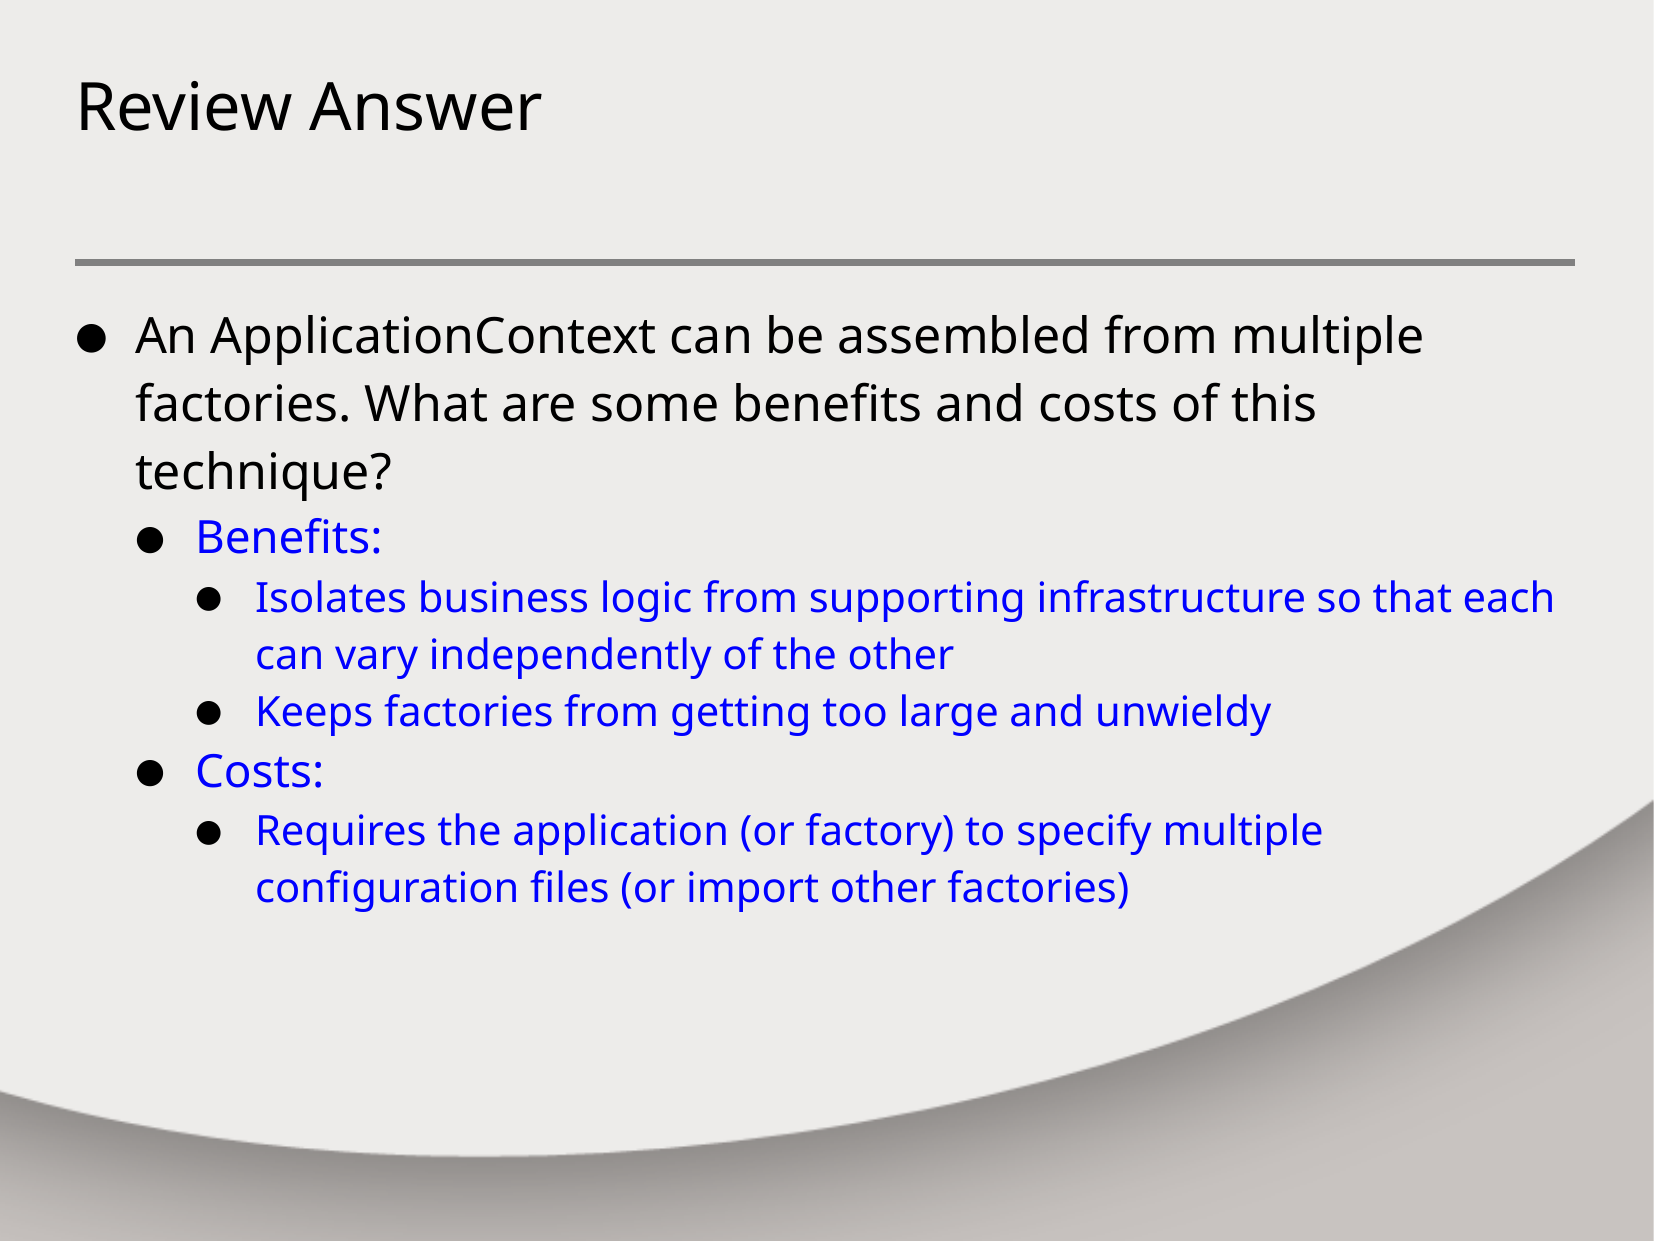

# Review Answer
An ApplicationContext can be assembled from multiple factories. What are some benefits and costs of this technique?
Benefits:
Isolates business logic from supporting infrastructure so that each can vary independently of the other
Keeps factories from getting too large and unwieldy
Costs:
Requires the application (or factory) to specify multiple configuration files (or import other factories)